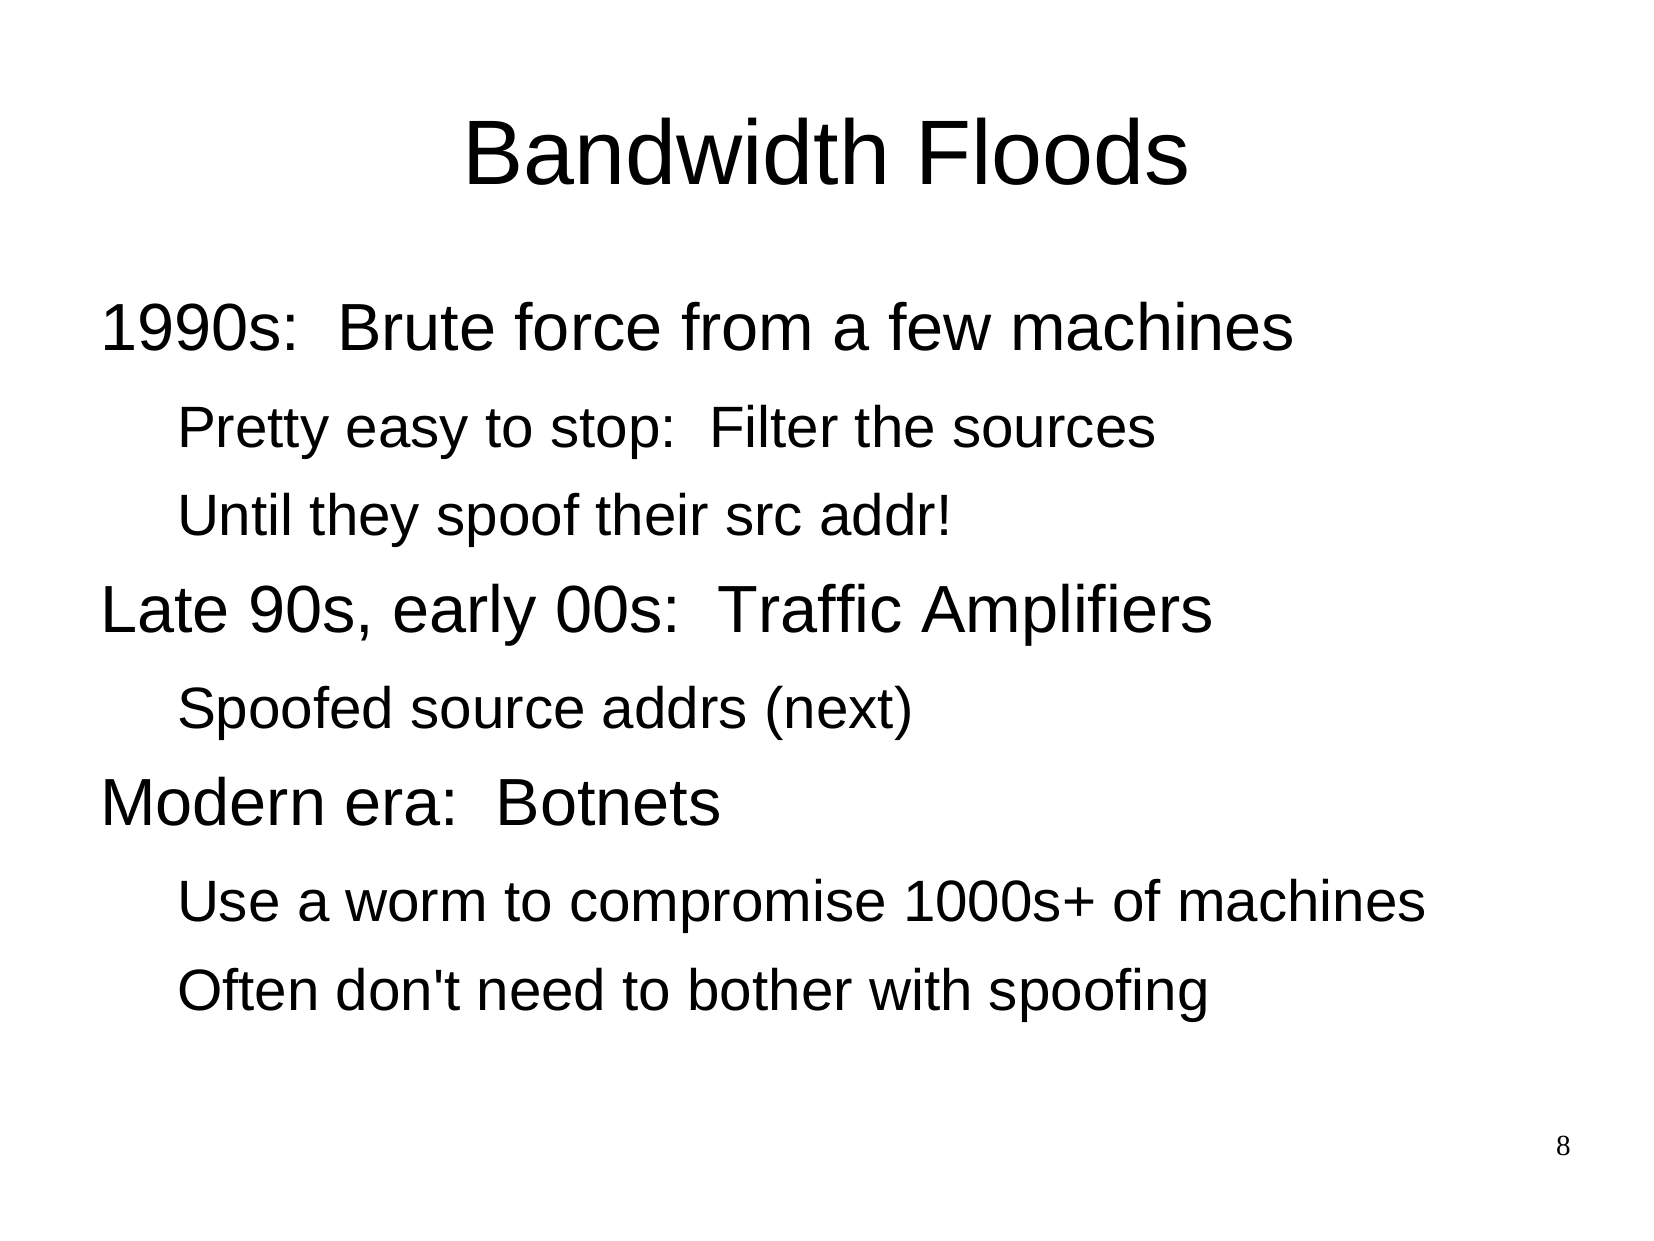

# Bandwidth Floods
1990s: Brute force from a few machines
Pretty easy to stop: Filter the sources
Until they spoof their src addr!
Late 90s, early 00s: Traffic Amplifiers
Spoofed source addrs (next)
Modern era: Botnets
Use a worm to compromise 1000s+ of machines
Often don't need to bother with spoofing
8